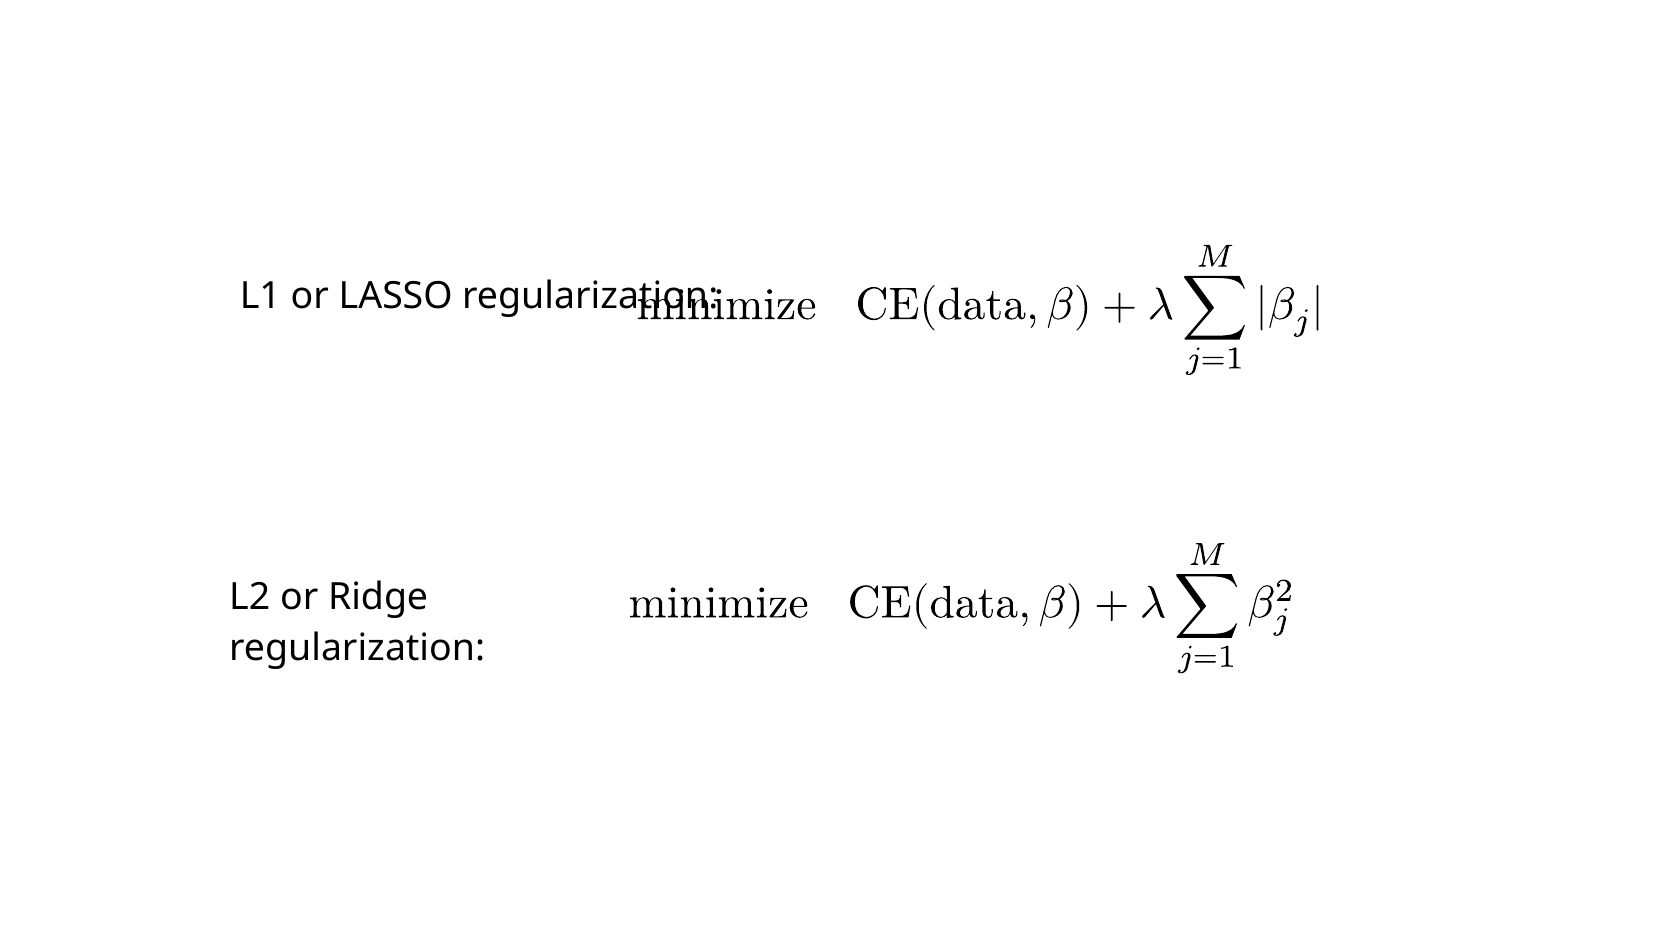

L1 or LASSO regularization:
L2 or Ridge regularization: